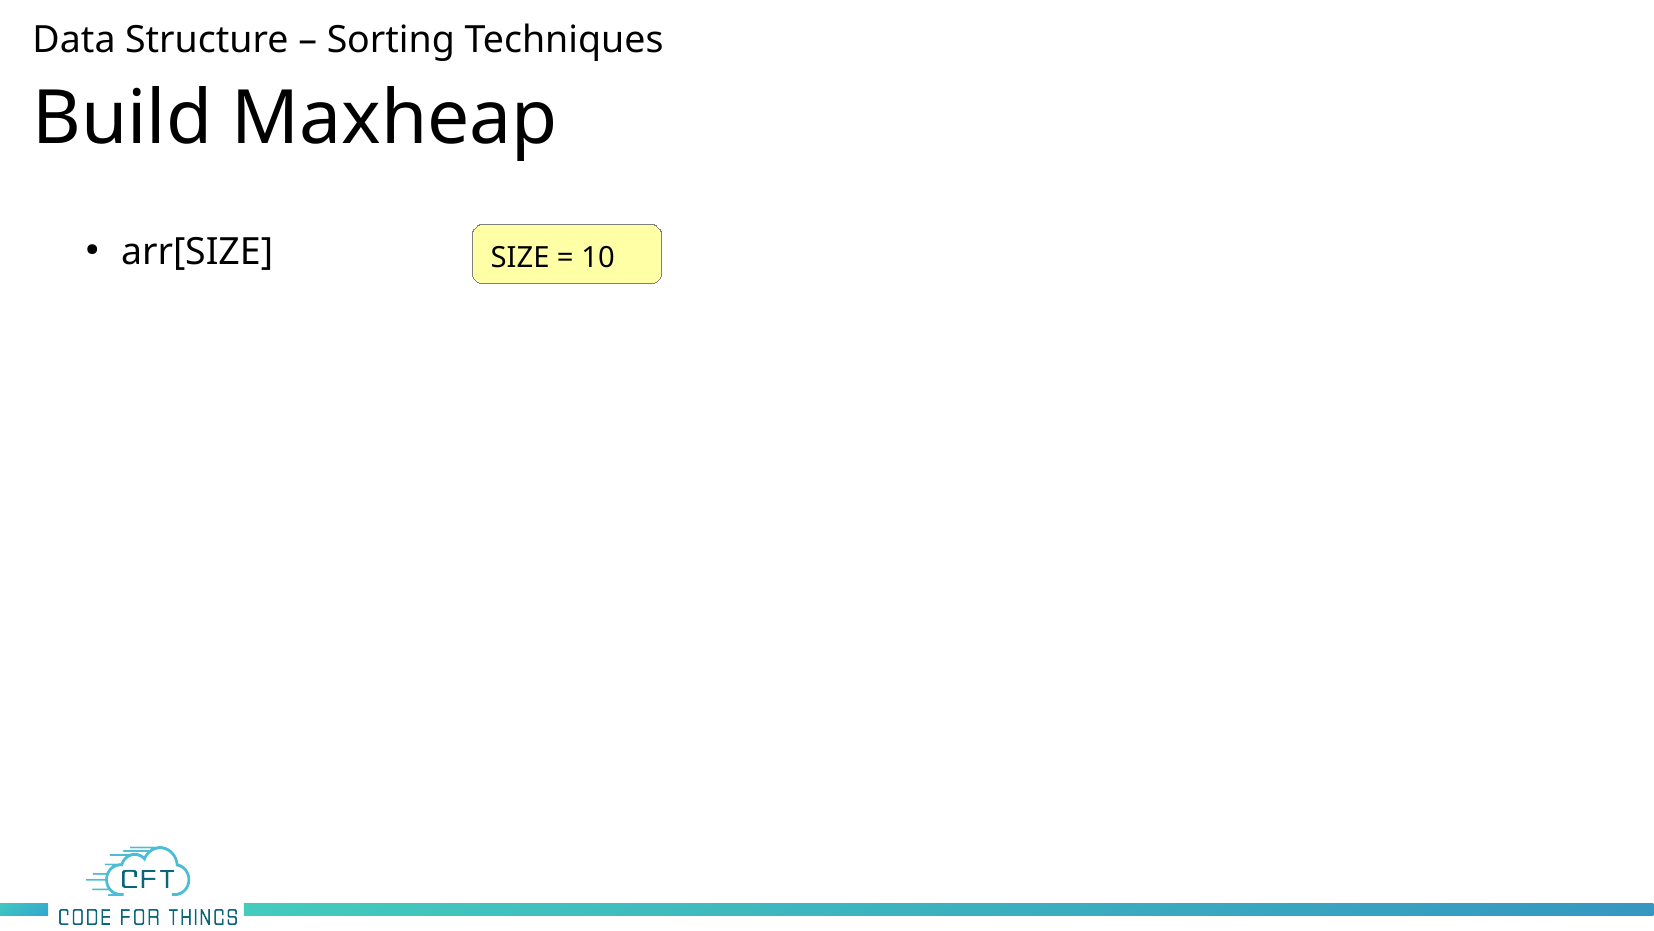

# Data Structure – Sorting Techniques Build Maxheap
arr[SIZE]
SIZE = 10